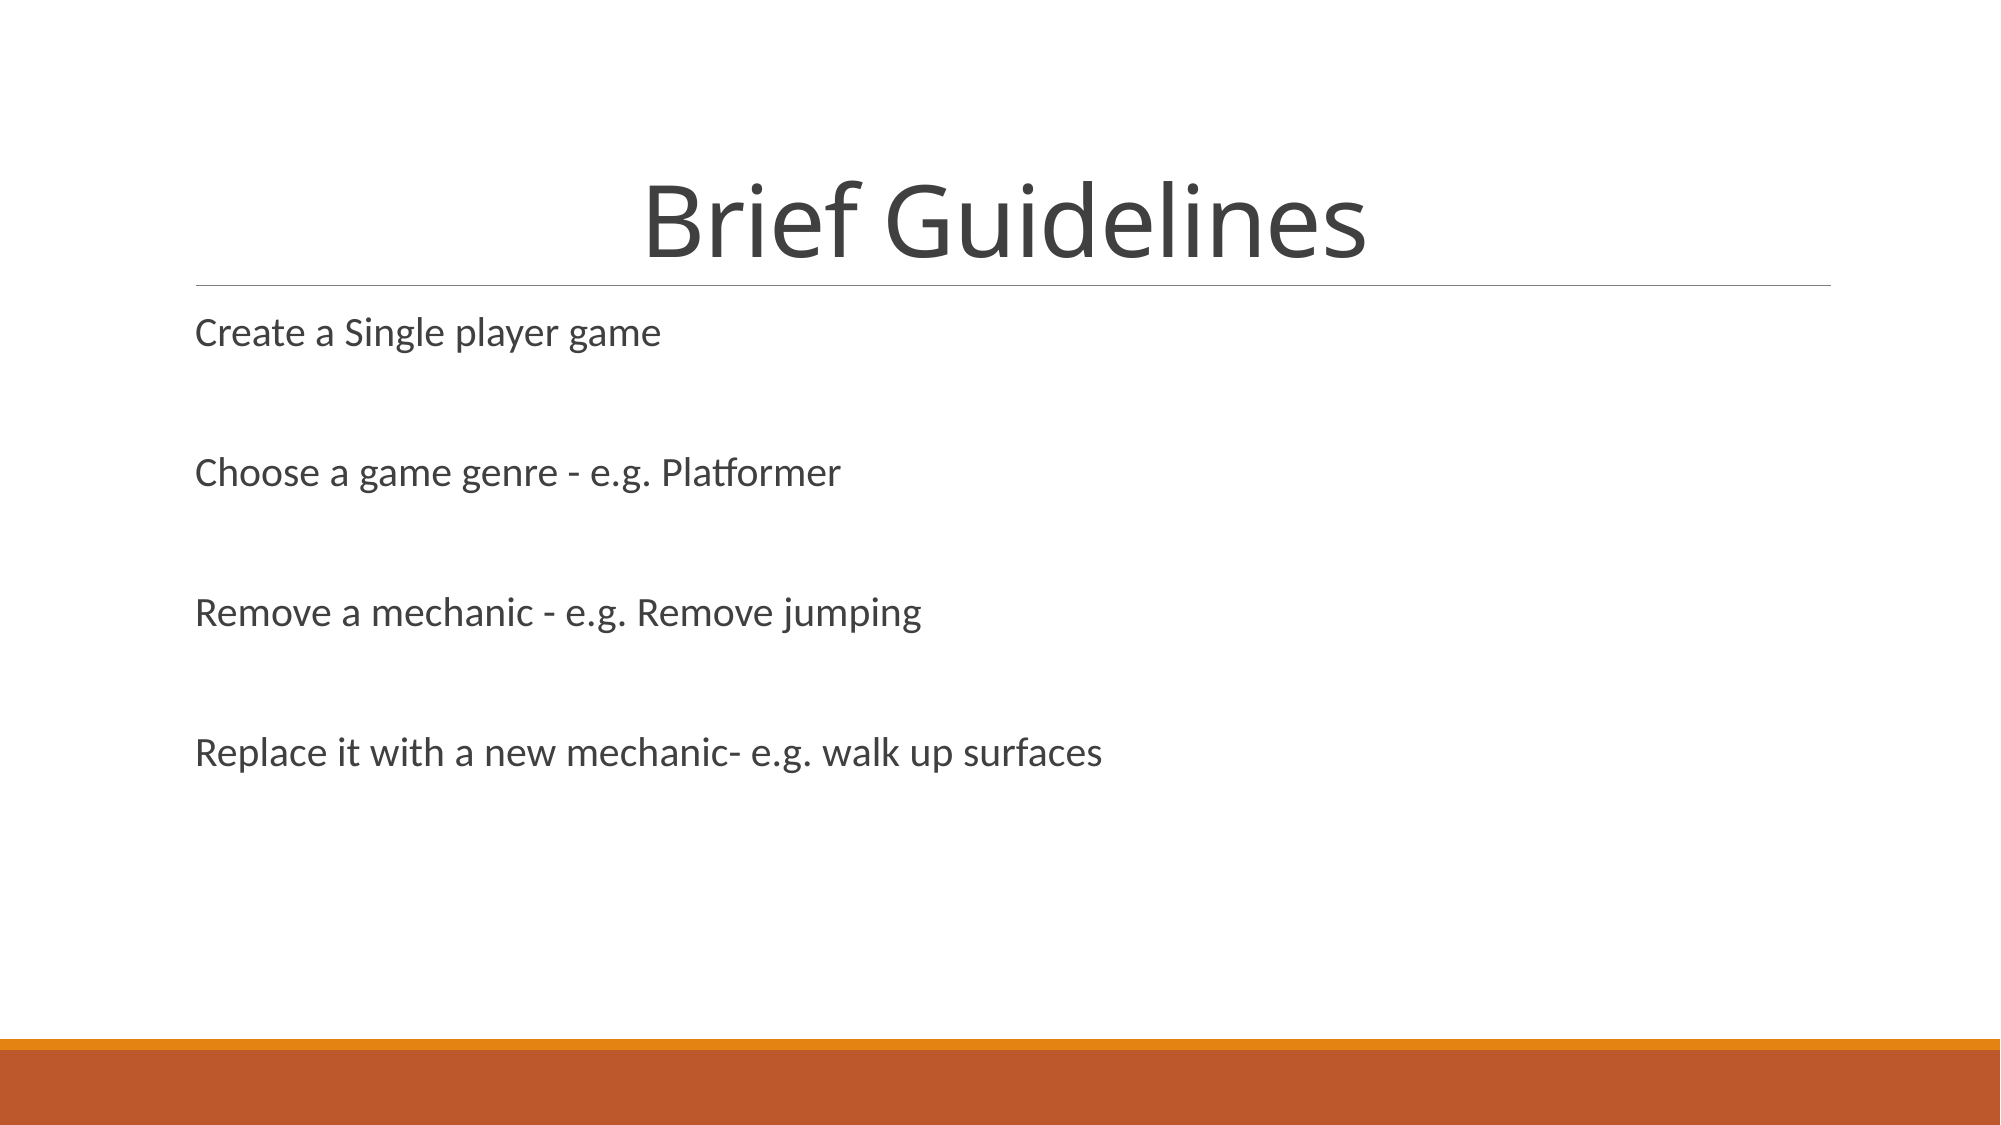

# Brief Guidelines
Create a Single player game
Choose a game genre - e.g. Platformer
Remove a mechanic - e.g. Remove jumping
Replace it with a new mechanic- e.g. walk up surfaces